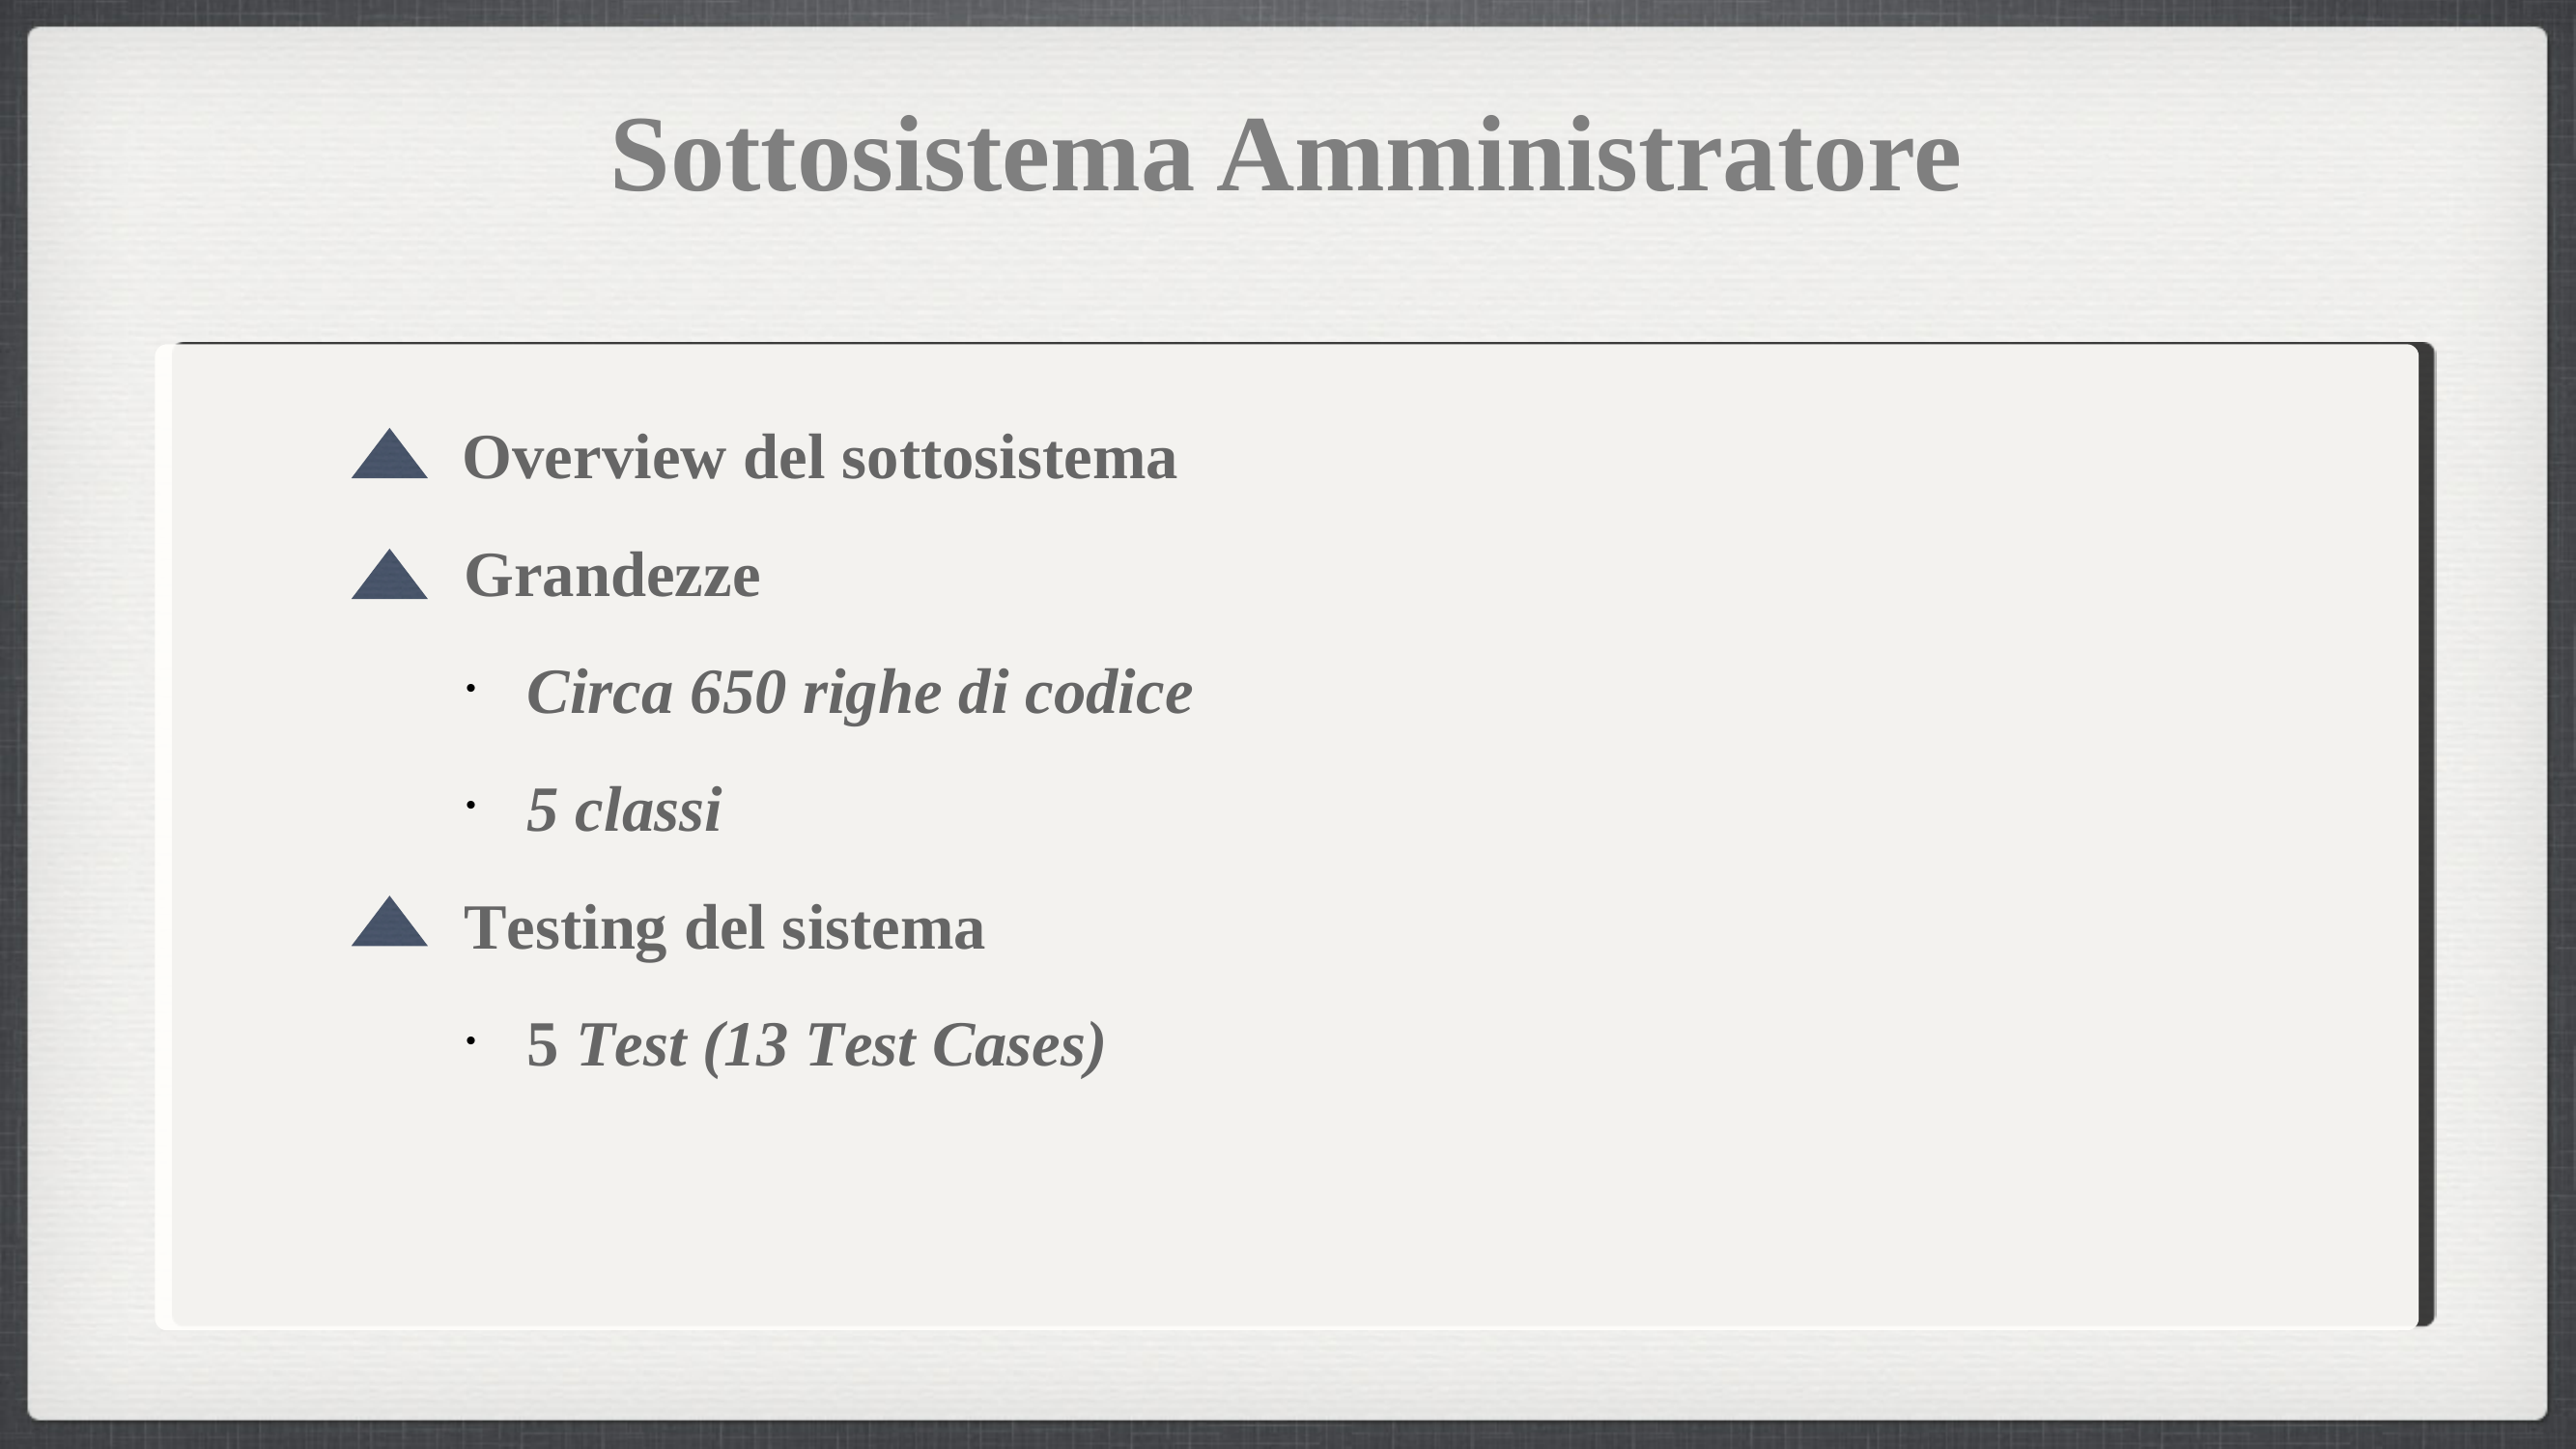

# Sottosistema Amministratore
 Overview del sottosistema
 Grandezze
 Circa 650 righe di codice
 5 classi
 Testing del sistema
 5 Test (13 Test Cases)